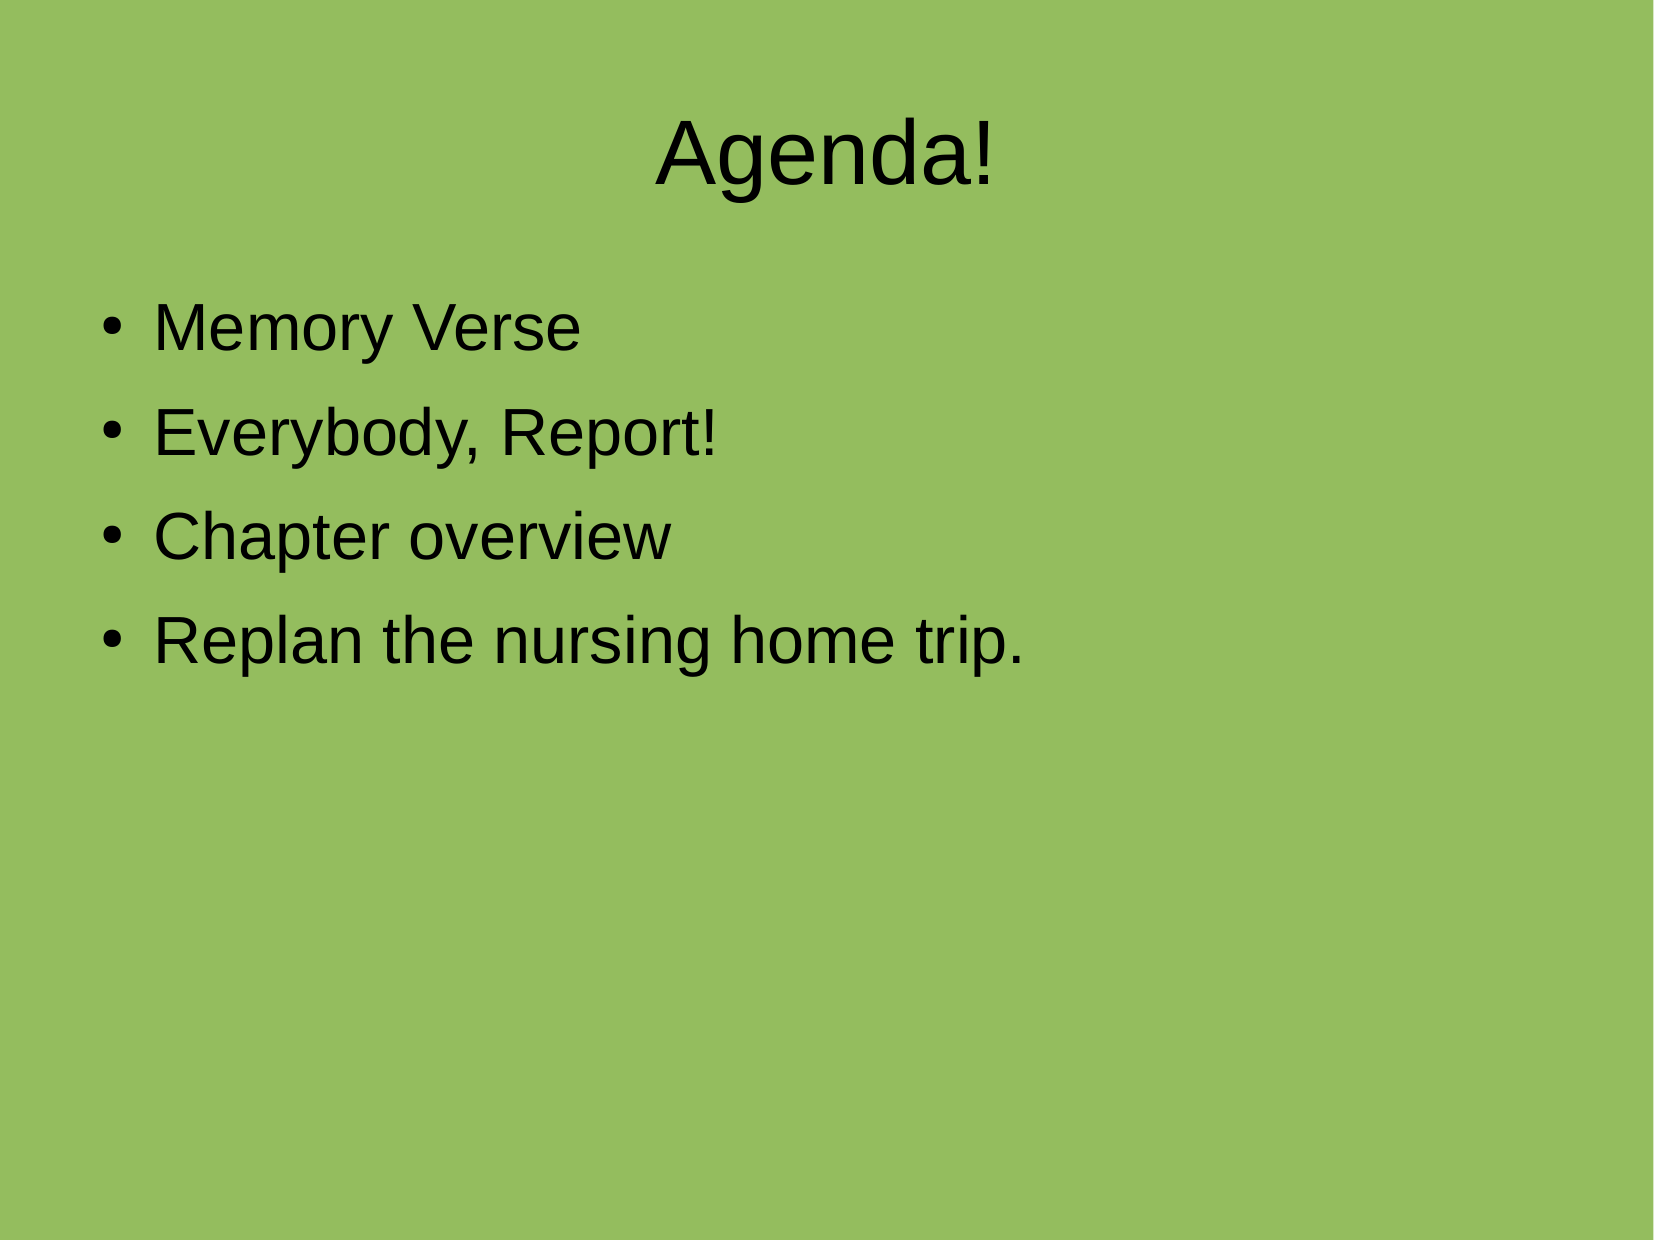

# Agenda!
Memory Verse
Everybody, Report!
Chapter overview
Replan the nursing home trip.